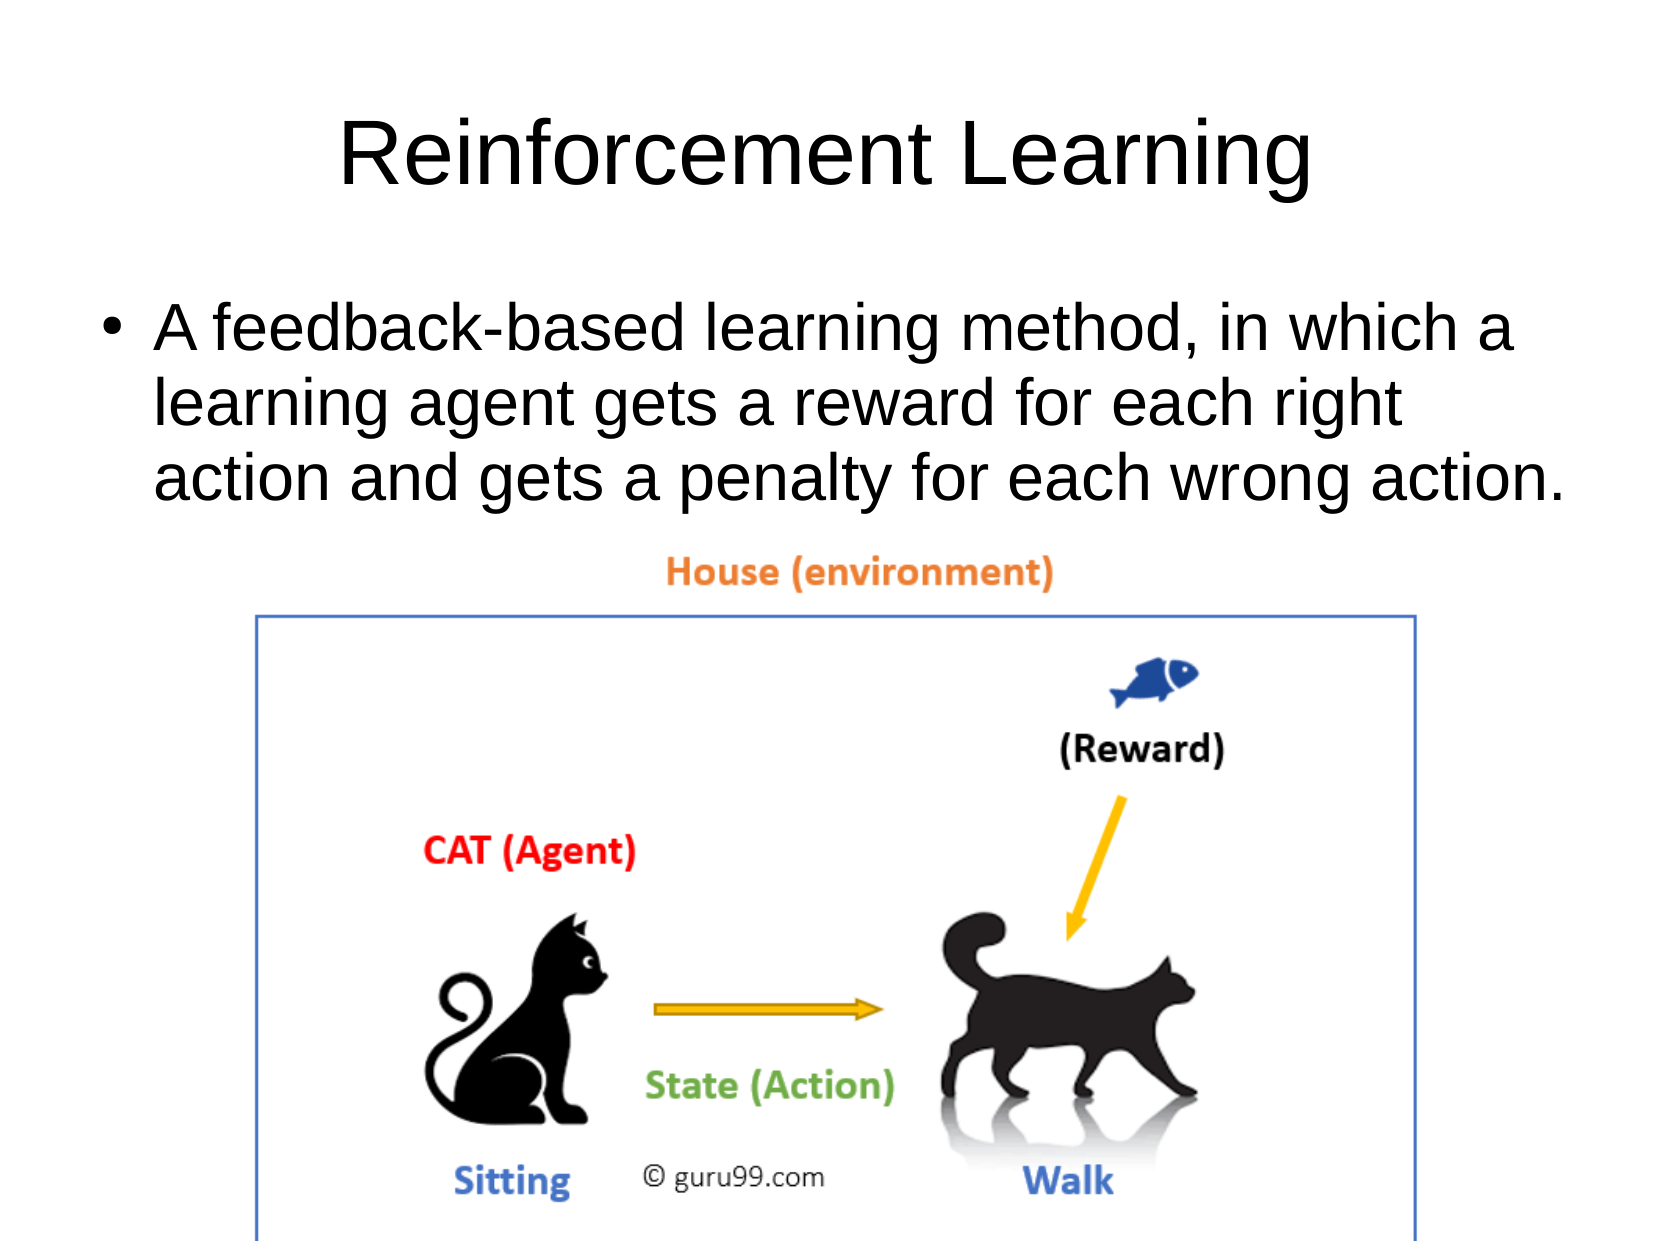

# Reinforcement Learning
A feedback-based learning method, in which a learning agent gets a reward for each right action and gets a penalty for each wrong action.